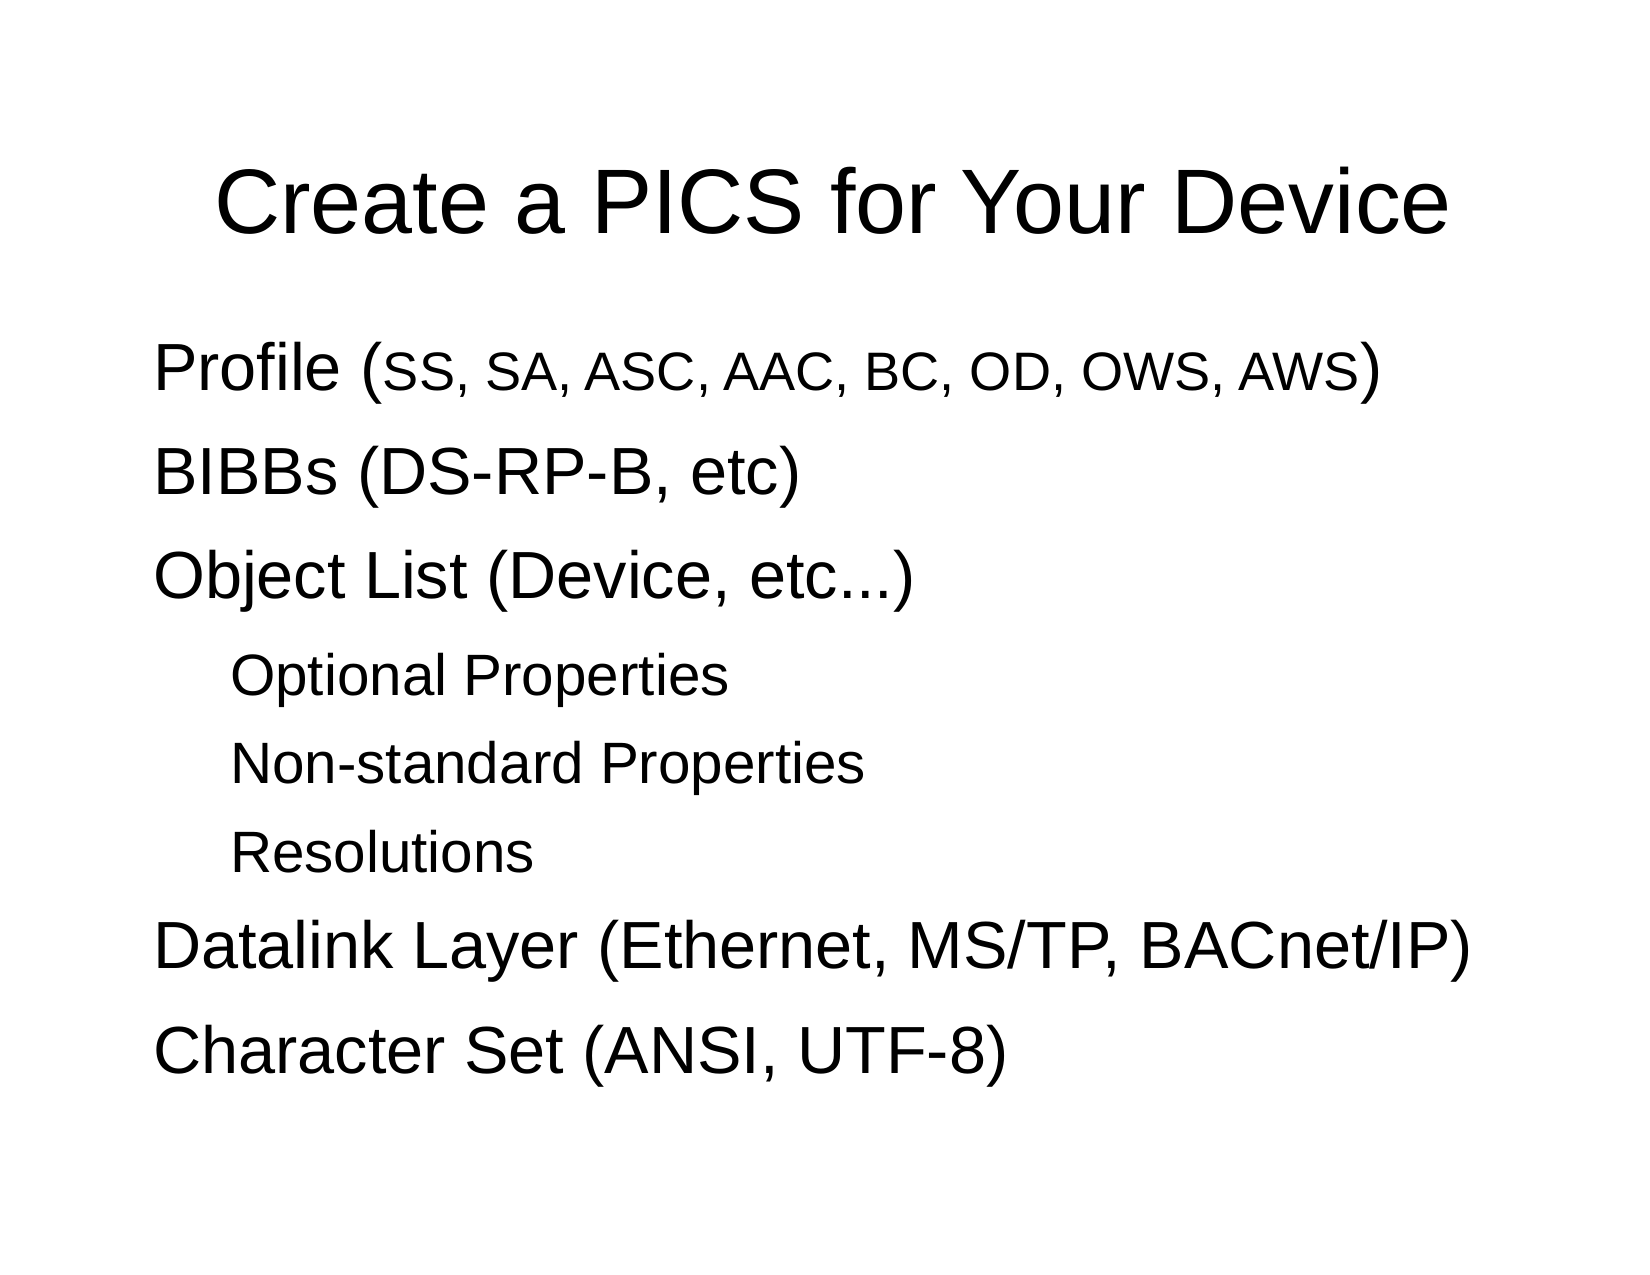

# Create a PICS for Your Device
Profile (SS, SA, ASC, AAC, BC, OD, OWS, AWS)
BIBBs (DS-RP-B, etc)
Object List (Device, etc...)
Optional Properties
Non-standard Properties
Resolutions
Datalink Layer (Ethernet, MS/TP, BACnet/IP)
Character Set (ANSI, UTF-8)